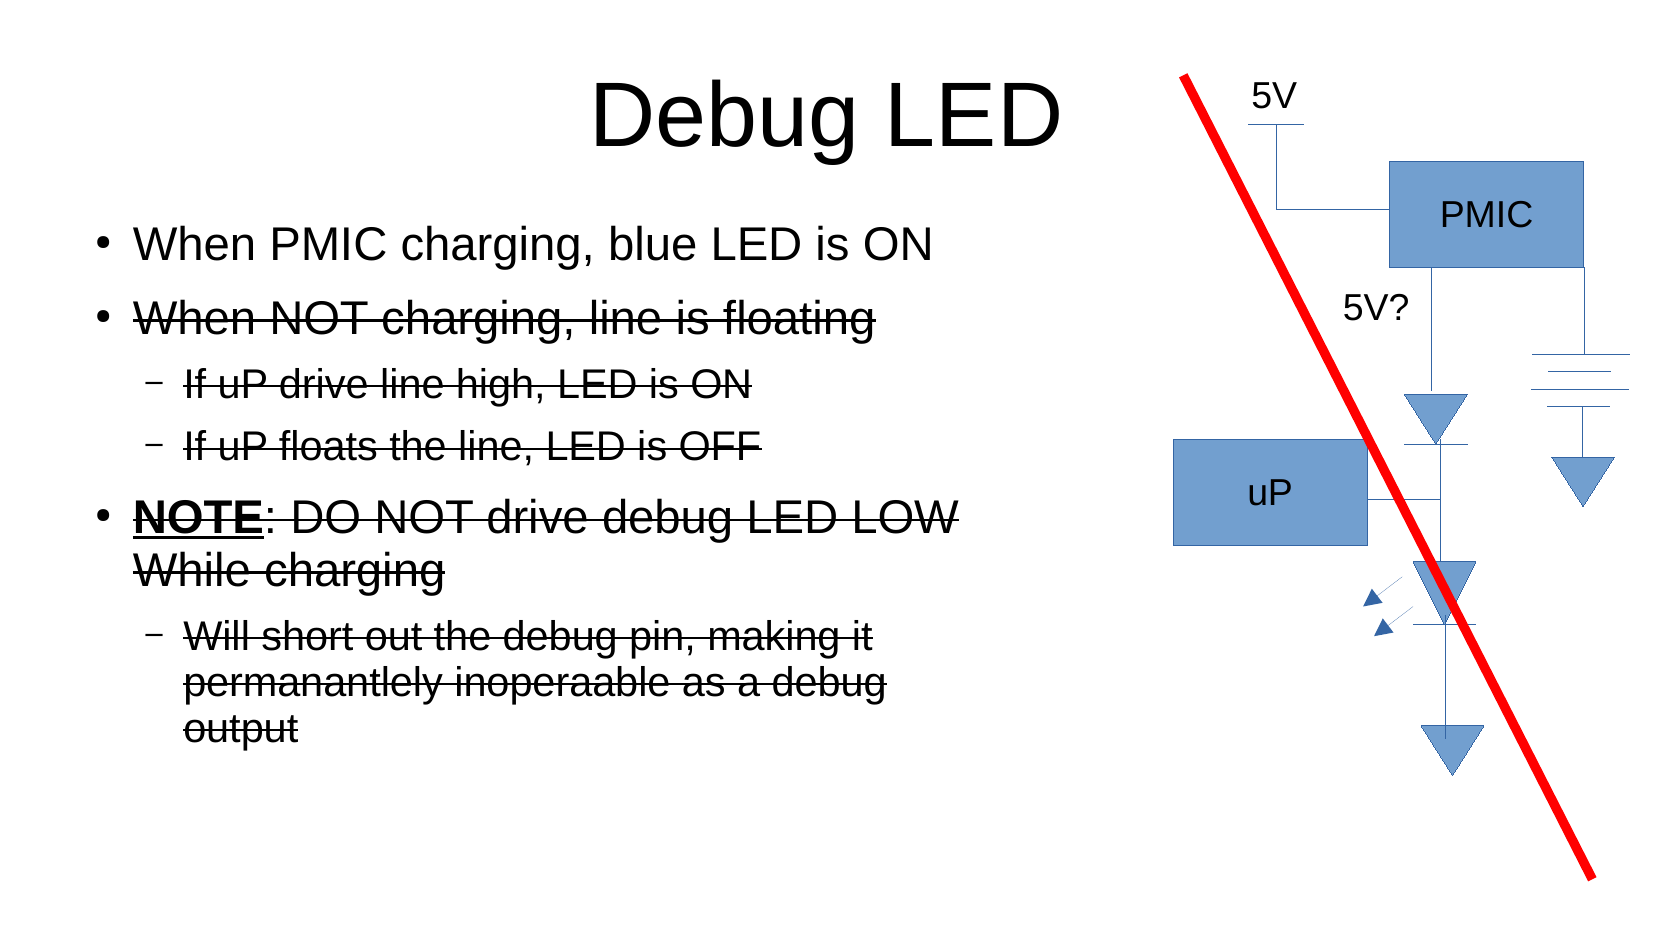

# Debug LED
5V
PMIC
When PMIC charging, blue LED is ON
When NOT charging, line is floating
If uP drive line high, LED is ON
If uP floats the line, LED is OFF
NOTE: DO NOT drive debug LED LOW While charging
Will short out the debug pin, making it permanantlely inoperaable as a debug output
5V?
uP